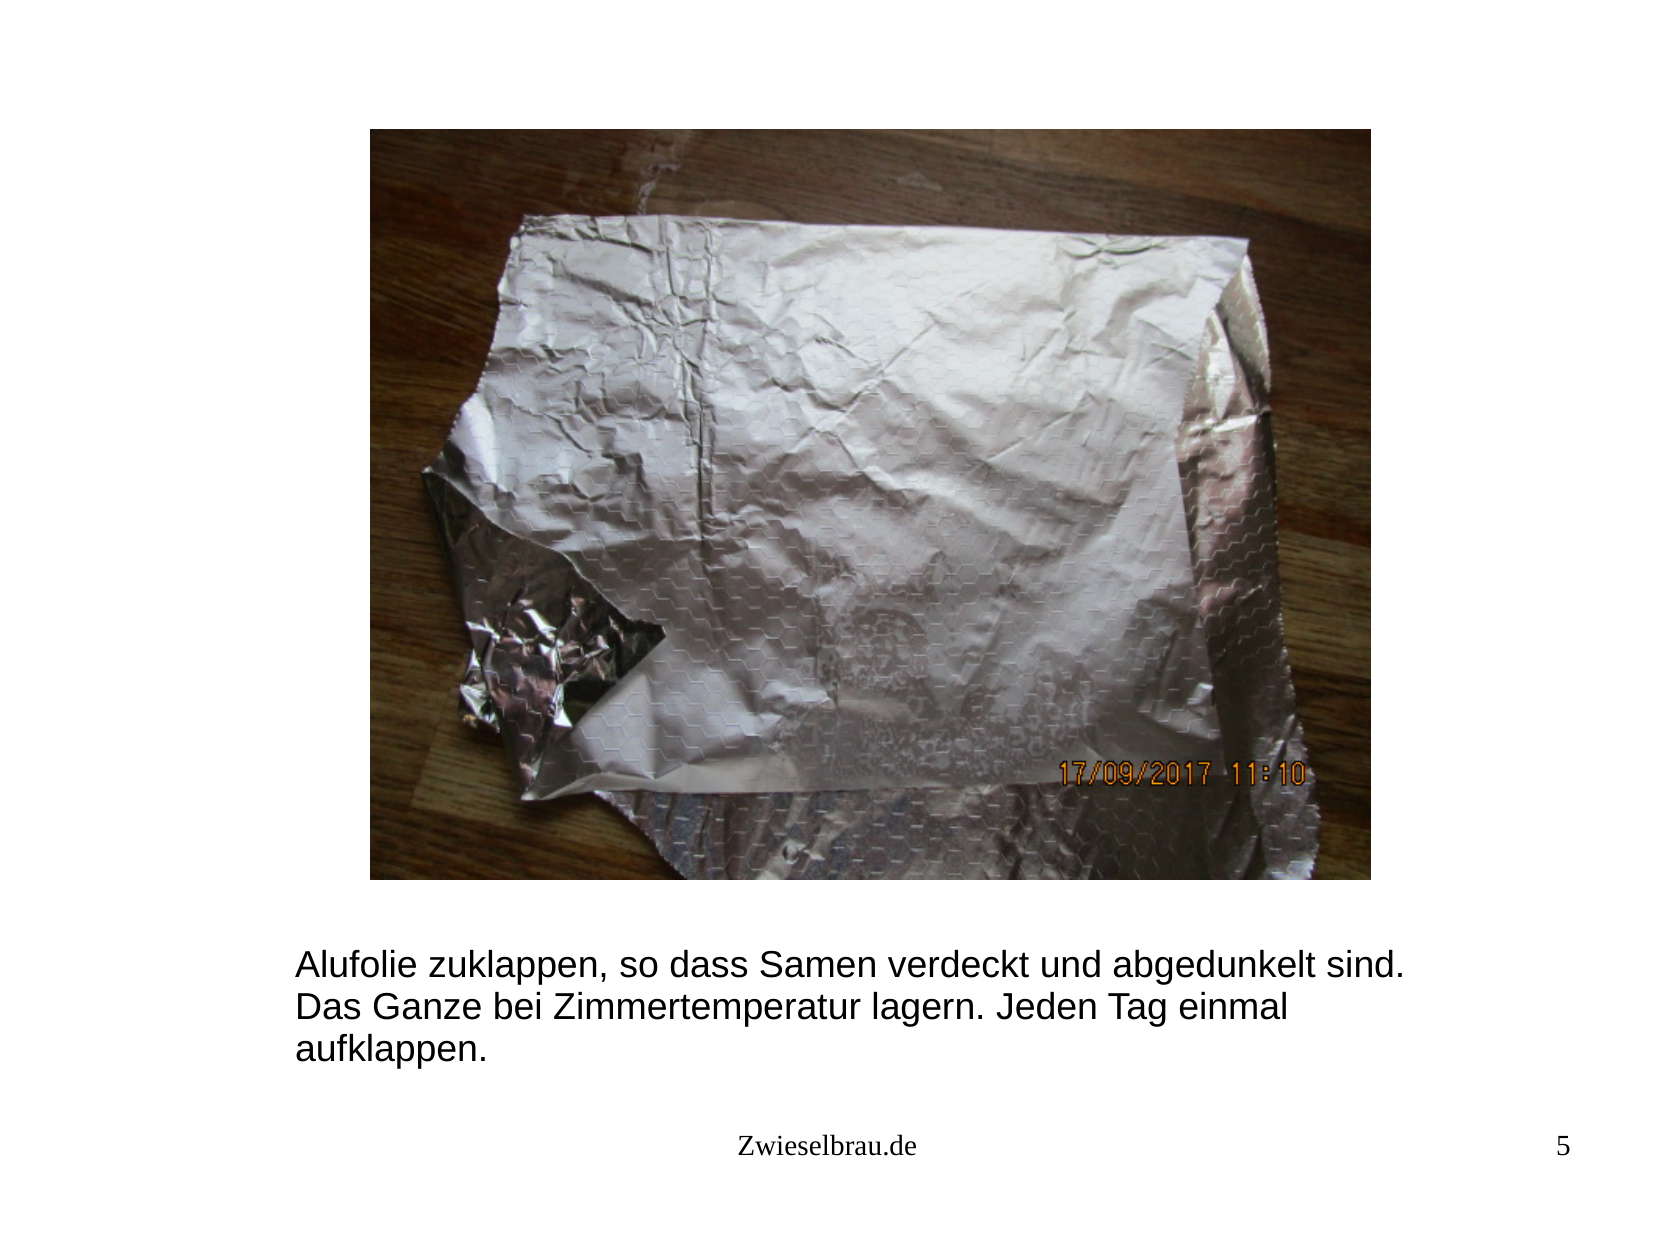

Alufolie zuklappen, so dass Samen verdeckt und abgedunkelt sind. Das Ganze bei Zimmertemperatur lagern. Jeden Tag einmal aufklappen.
Zwieselbrau.de
5